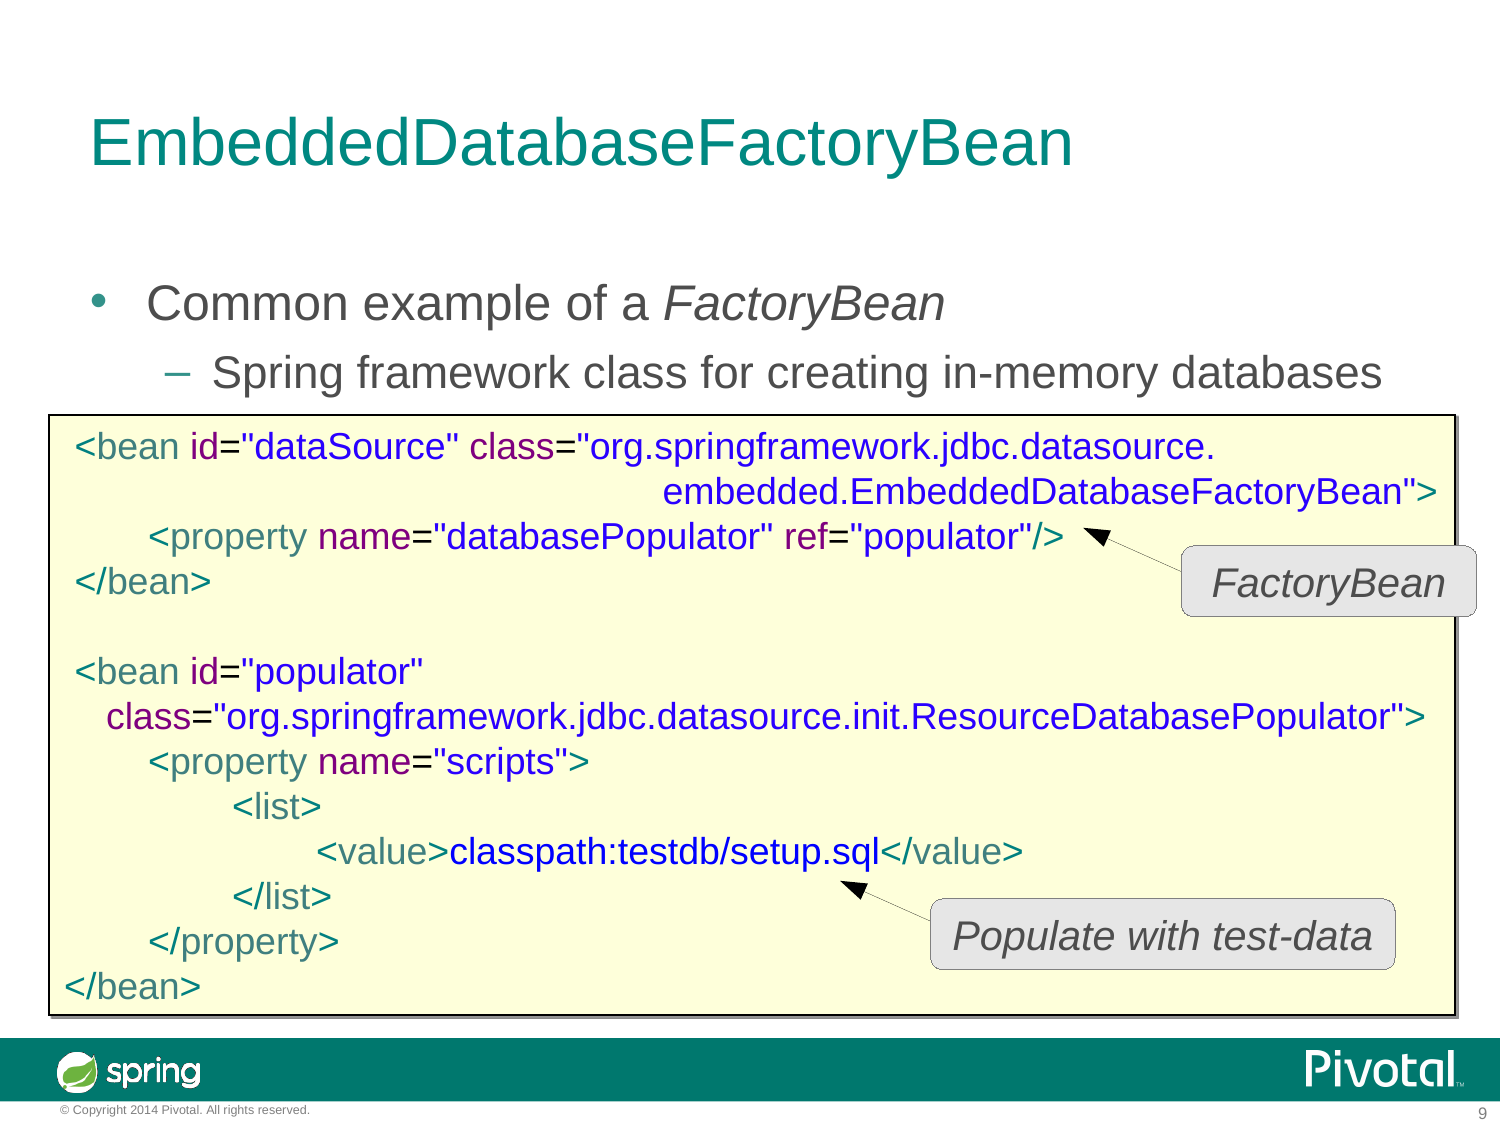

# EmbeddedDatabaseFactoryBean
Common example of a FactoryBean
Spring framework class for creating in-memory databases
 <bean id="dataSource" class="org.springframework.jdbc.datasource.
 embedded.EmbeddedDatabaseFactoryBean">
 <property name="databasePopulator" ref="populator"/>
 </bean>
 <bean id="populator"
 class="org.springframework.jdbc.datasource.init.ResourceDatabasePopulator">
 <property name="scripts">
 <list>
 <value>classpath:testdb/setup.sql</value>
 </list>
 </property>
</bean>
FactoryBean
Populate with test-data